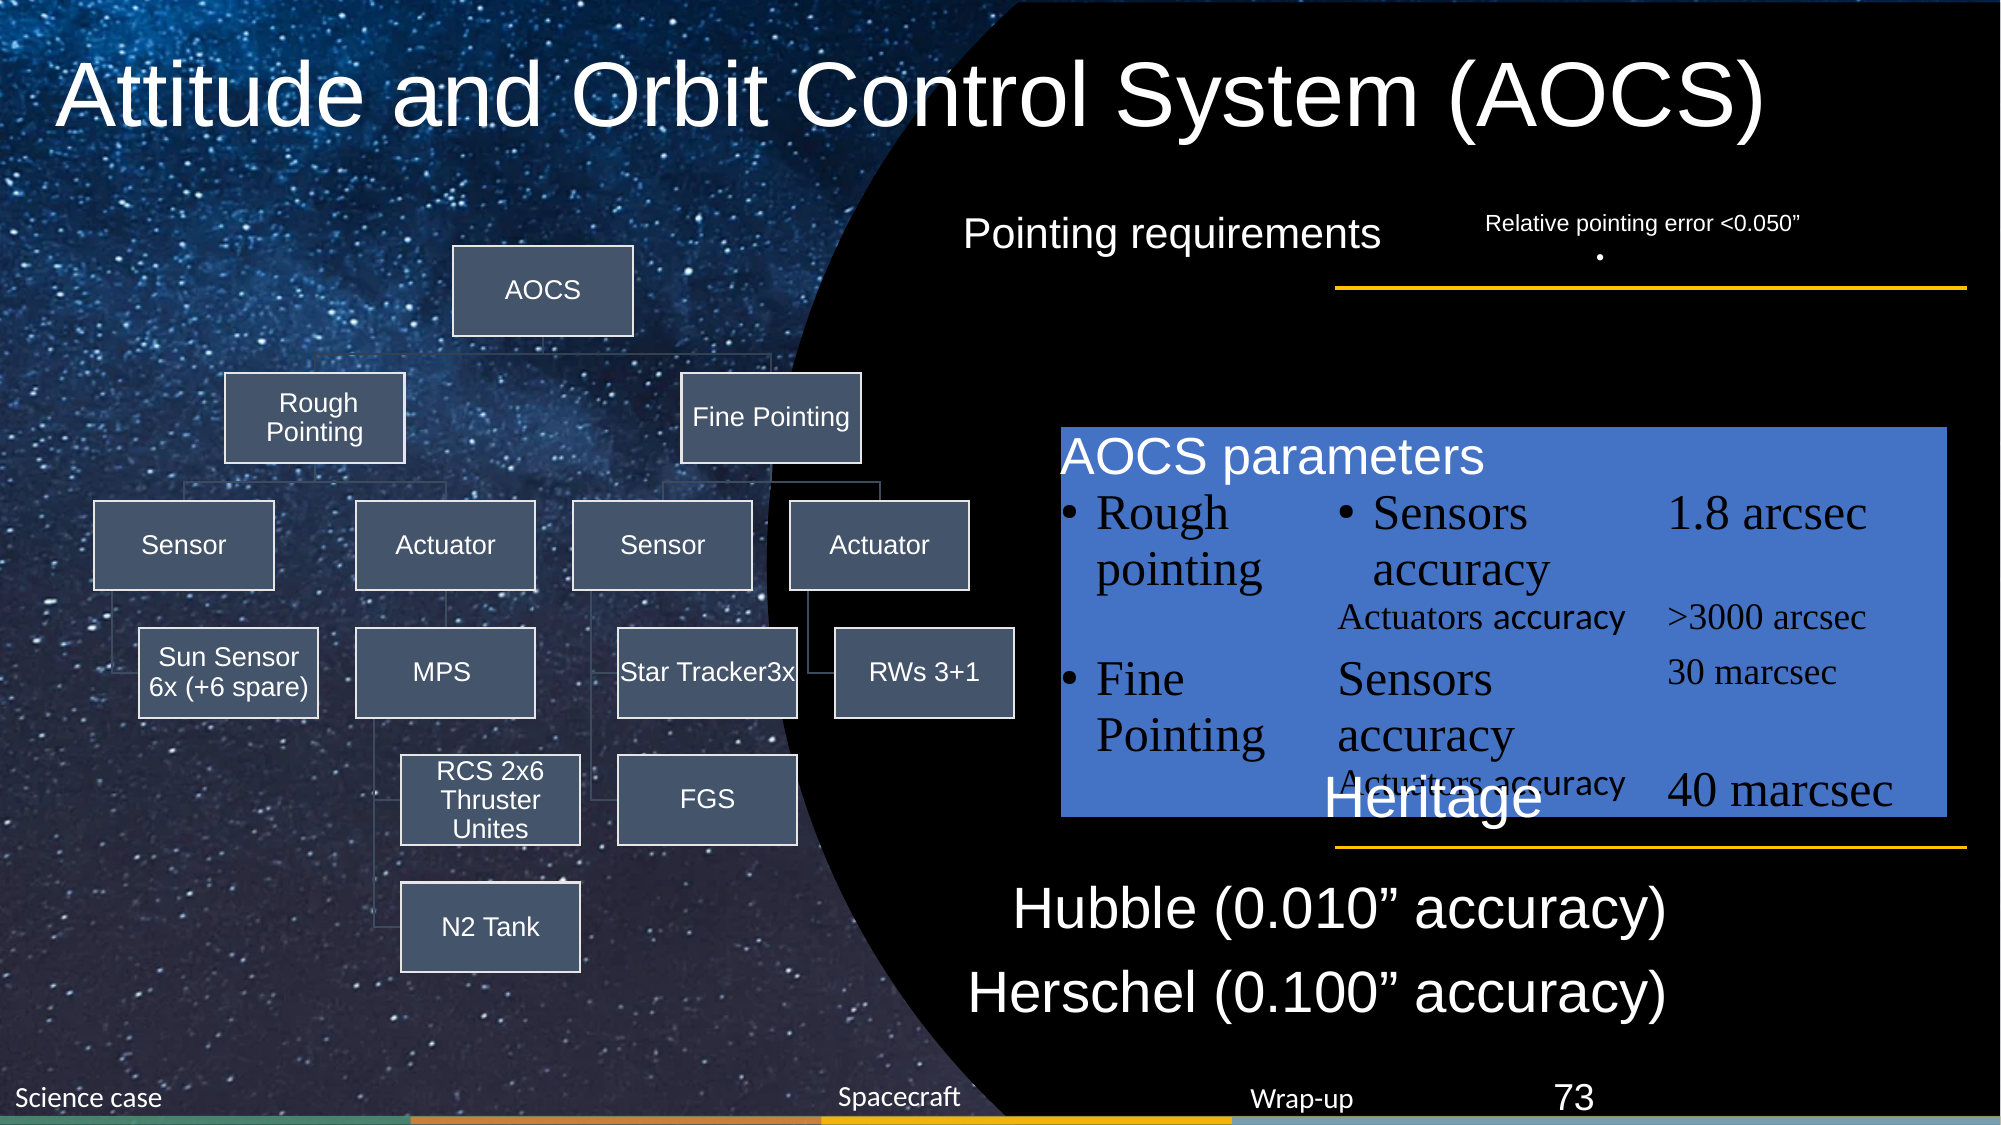

# Attitude and Orbit Control System (AOCS)
Pointing requirements
Relative pointing error <0.050”
AOCS
 Rough Pointing
Fine Pointing
Sensor
Actuator
Sensor
Actuator
Sun Sensor 6x (+6 spare)
MPS
Star Tracker3x
RWs 3+1
RCS 2x6 Thruster Unites
FGS
N2 Tank
| AOCS parameters | | |
| --- | --- | --- |
| Rough pointing | Sensors accuracy | 1.8 arcsec |
| | Actuators accuracy | >3000 arcsec |
| Fine Pointing | Sensors accuracy | 30 marcsec |
| | Actuators accuracy | 40 marcsec |
Heritage
Hubble (0.010” accuracy)
Herschel (0.100” accuracy)
73